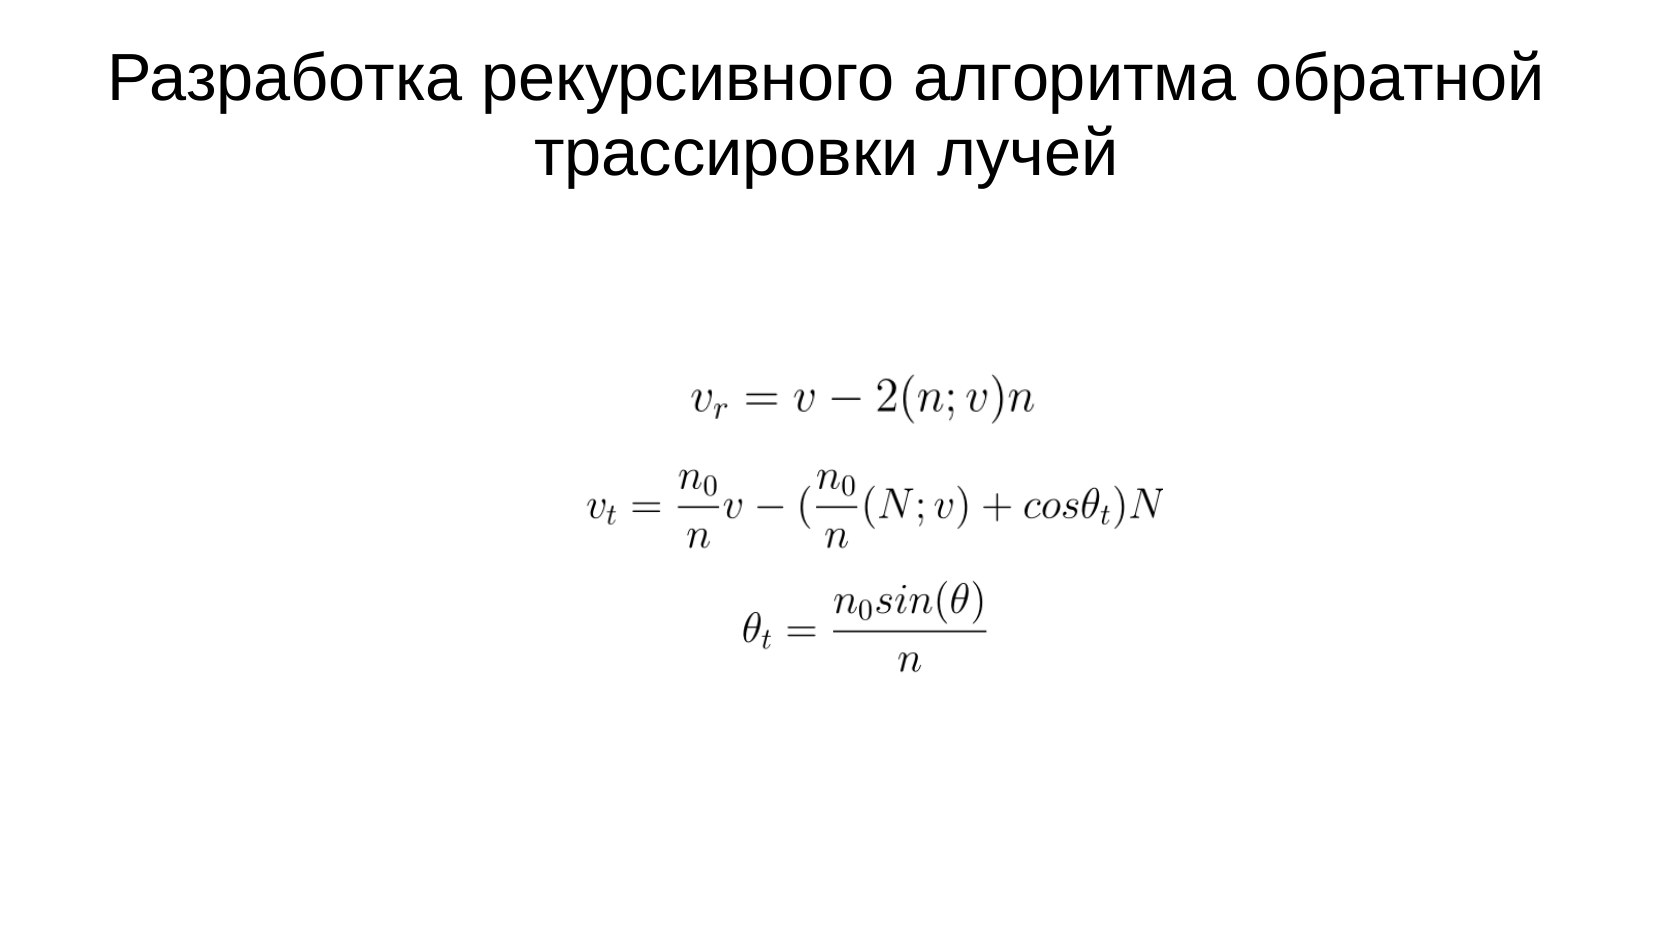

# Разработка рекурсивного алгоритма обратной трассировки лучей